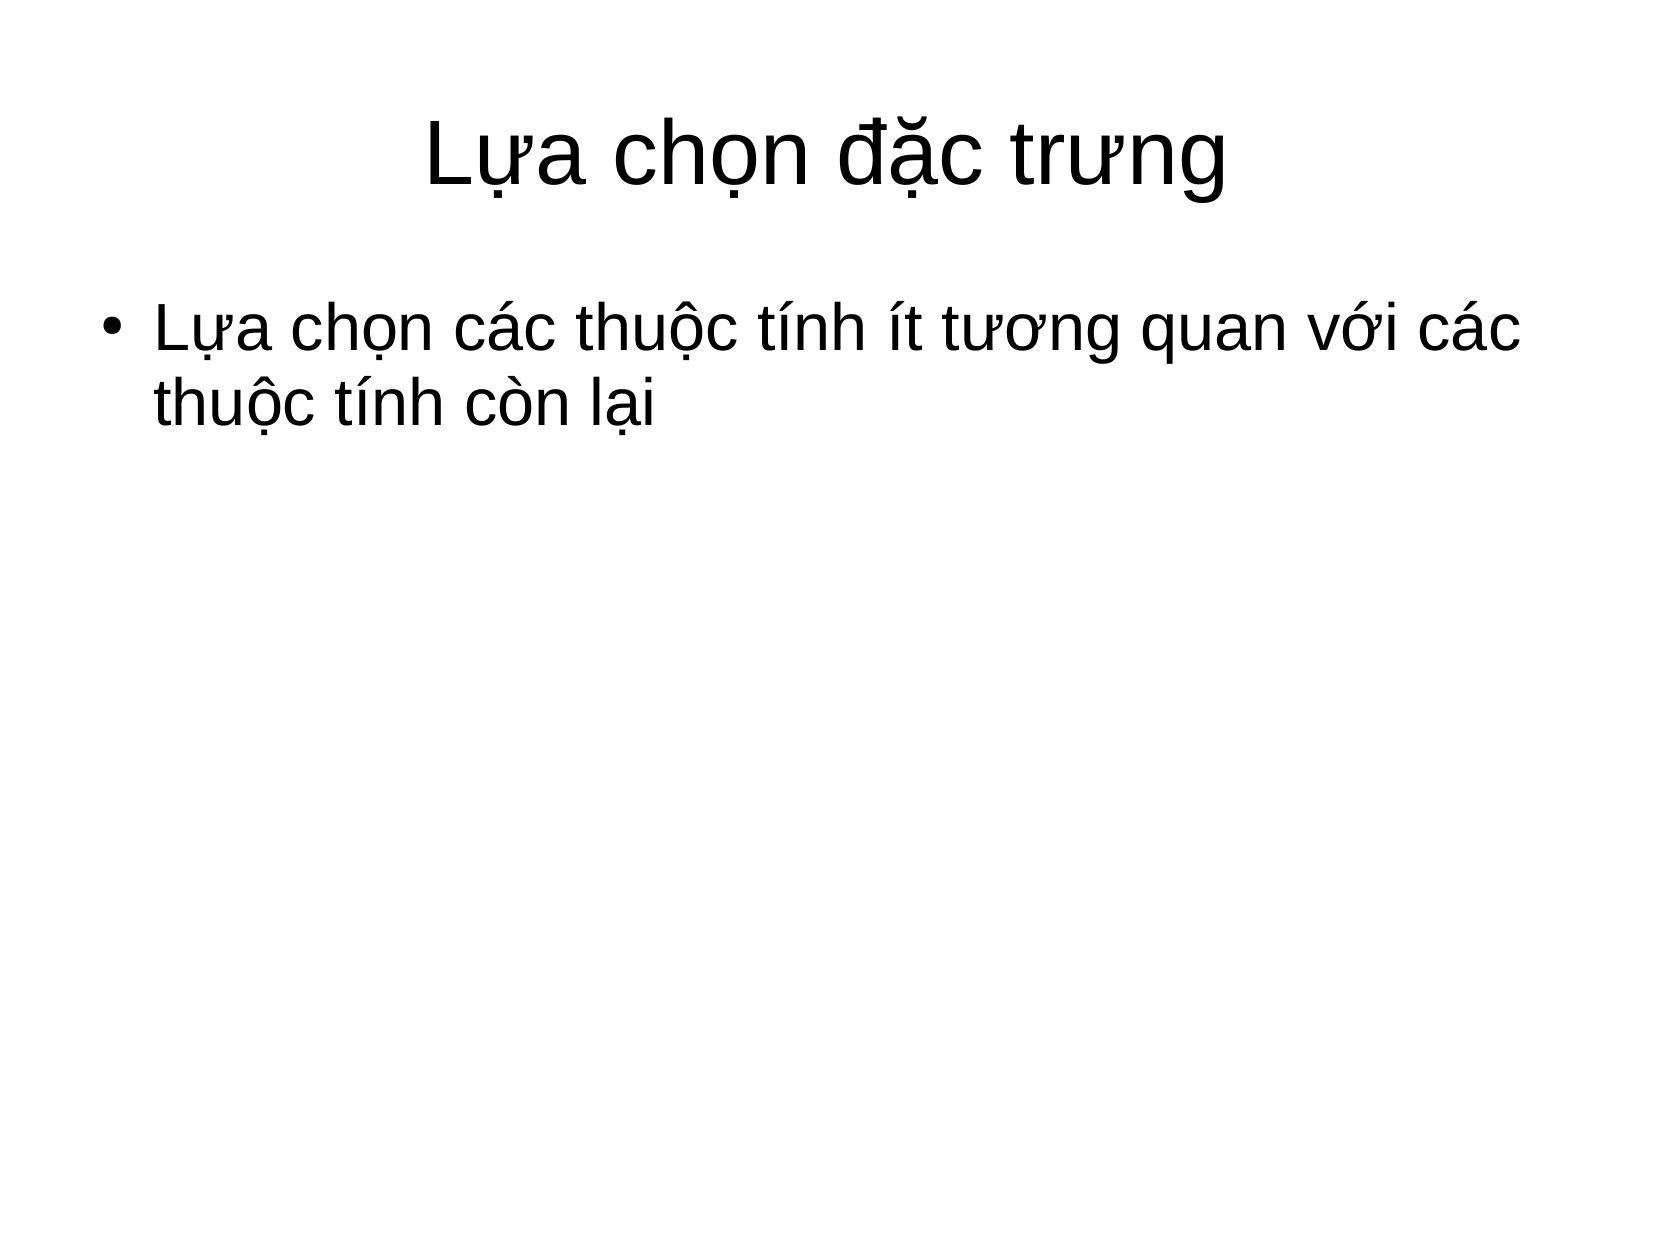

# Lựa chọn đặc trưng
Lựa chọn các thuộc tính ít tương quan với các thuộc tính còn lại